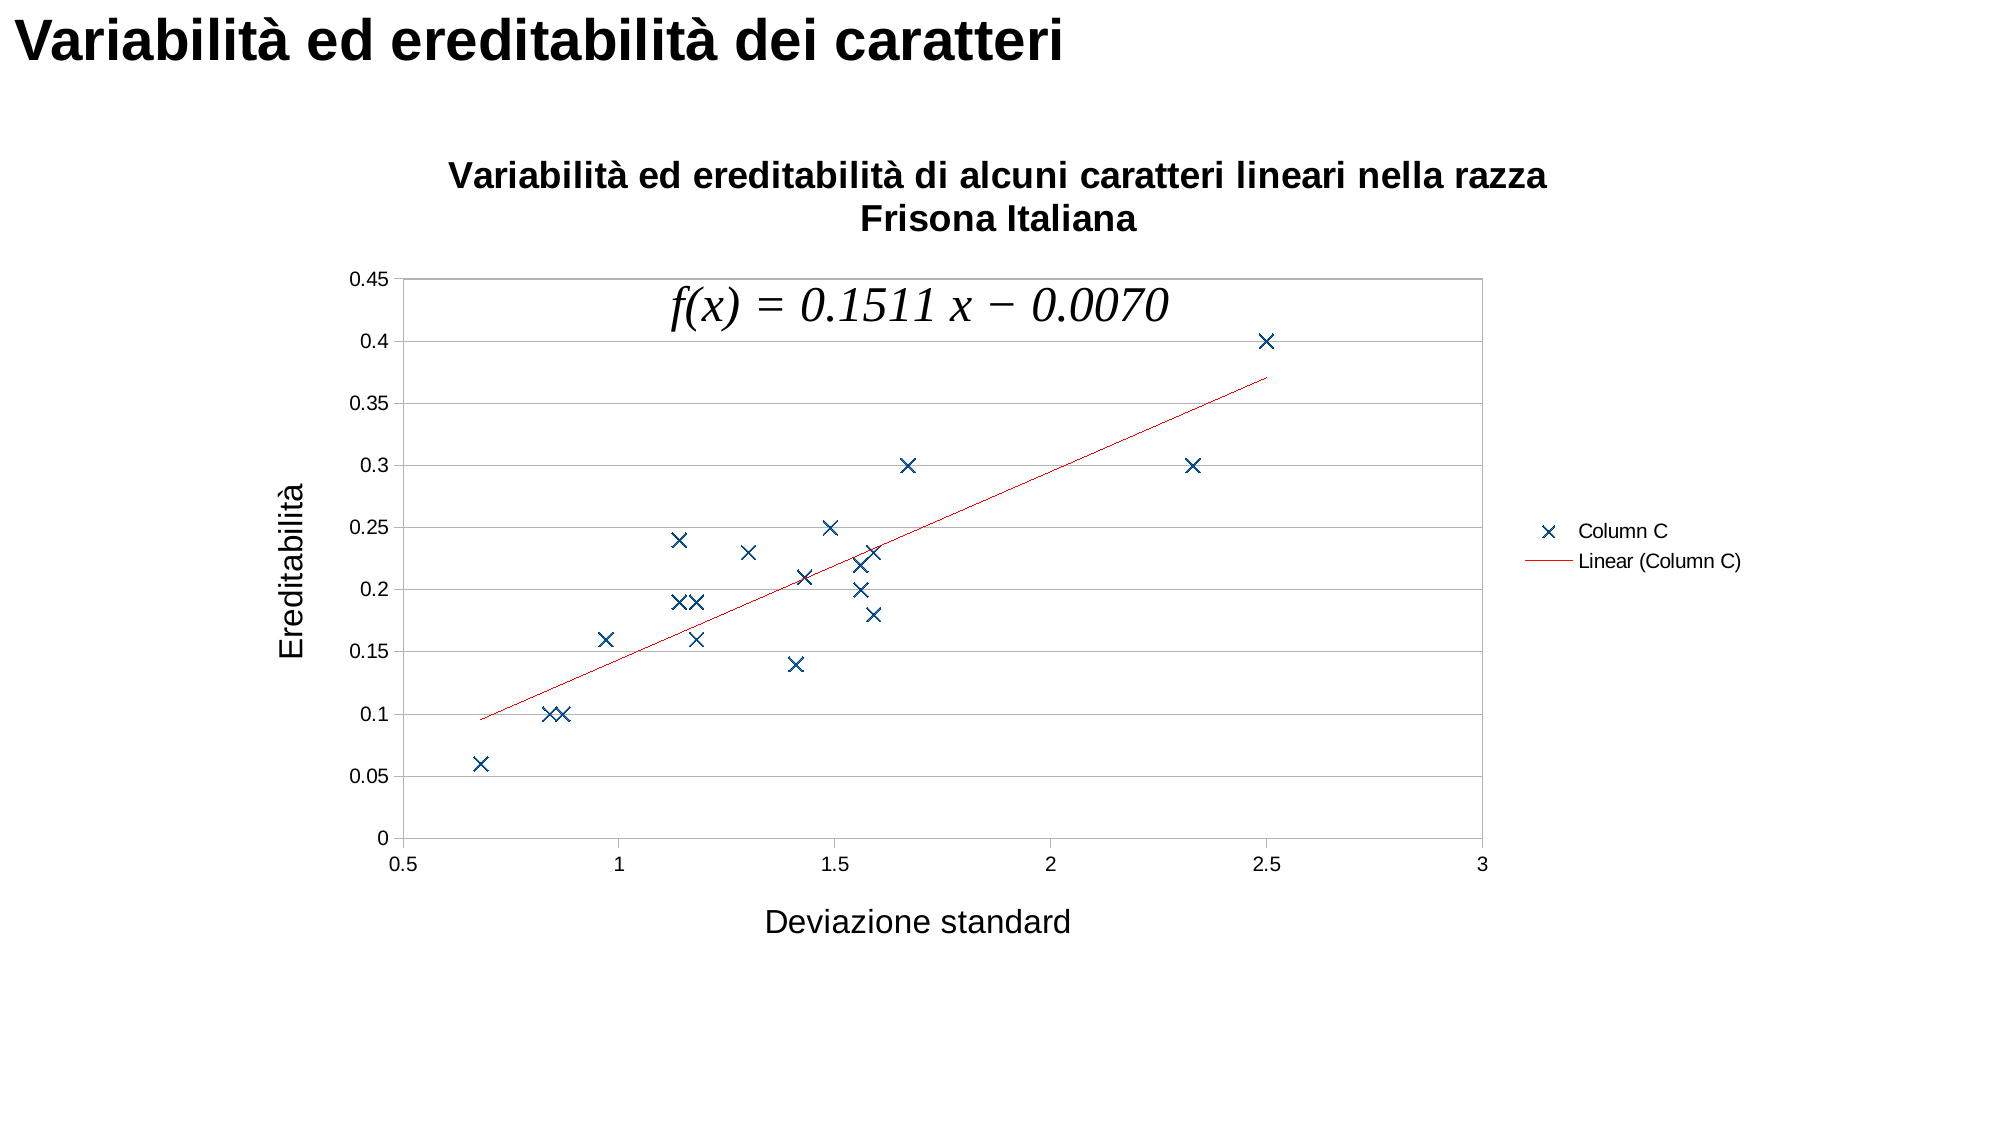

Variabilità ed ereditabilità dei caratteri
### Chart: Variabilità ed ereditabilità di alcuni caratteri lineari nella razza Frisona Italiana
| Category | Column C |
|---|---|